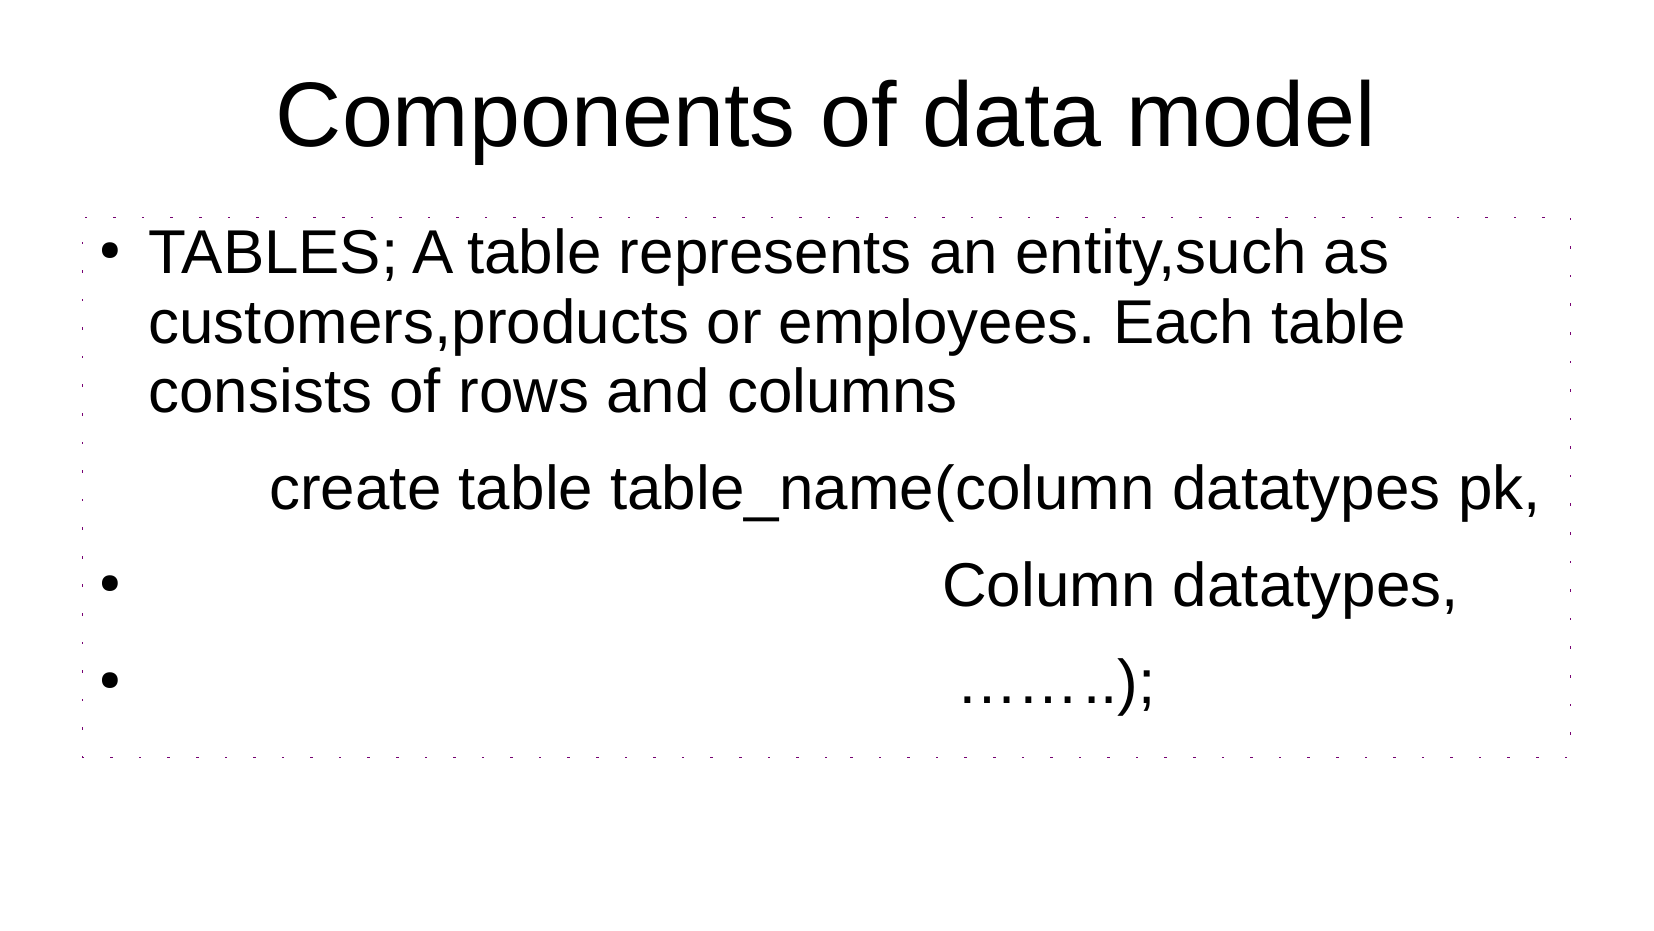

# Components of data model
TABLES; A table represents an entity,such as customers,products or employees. Each table consists of rows and columns
 create table table_name(column datatypes pk,
 Column datatypes,
 ……..);